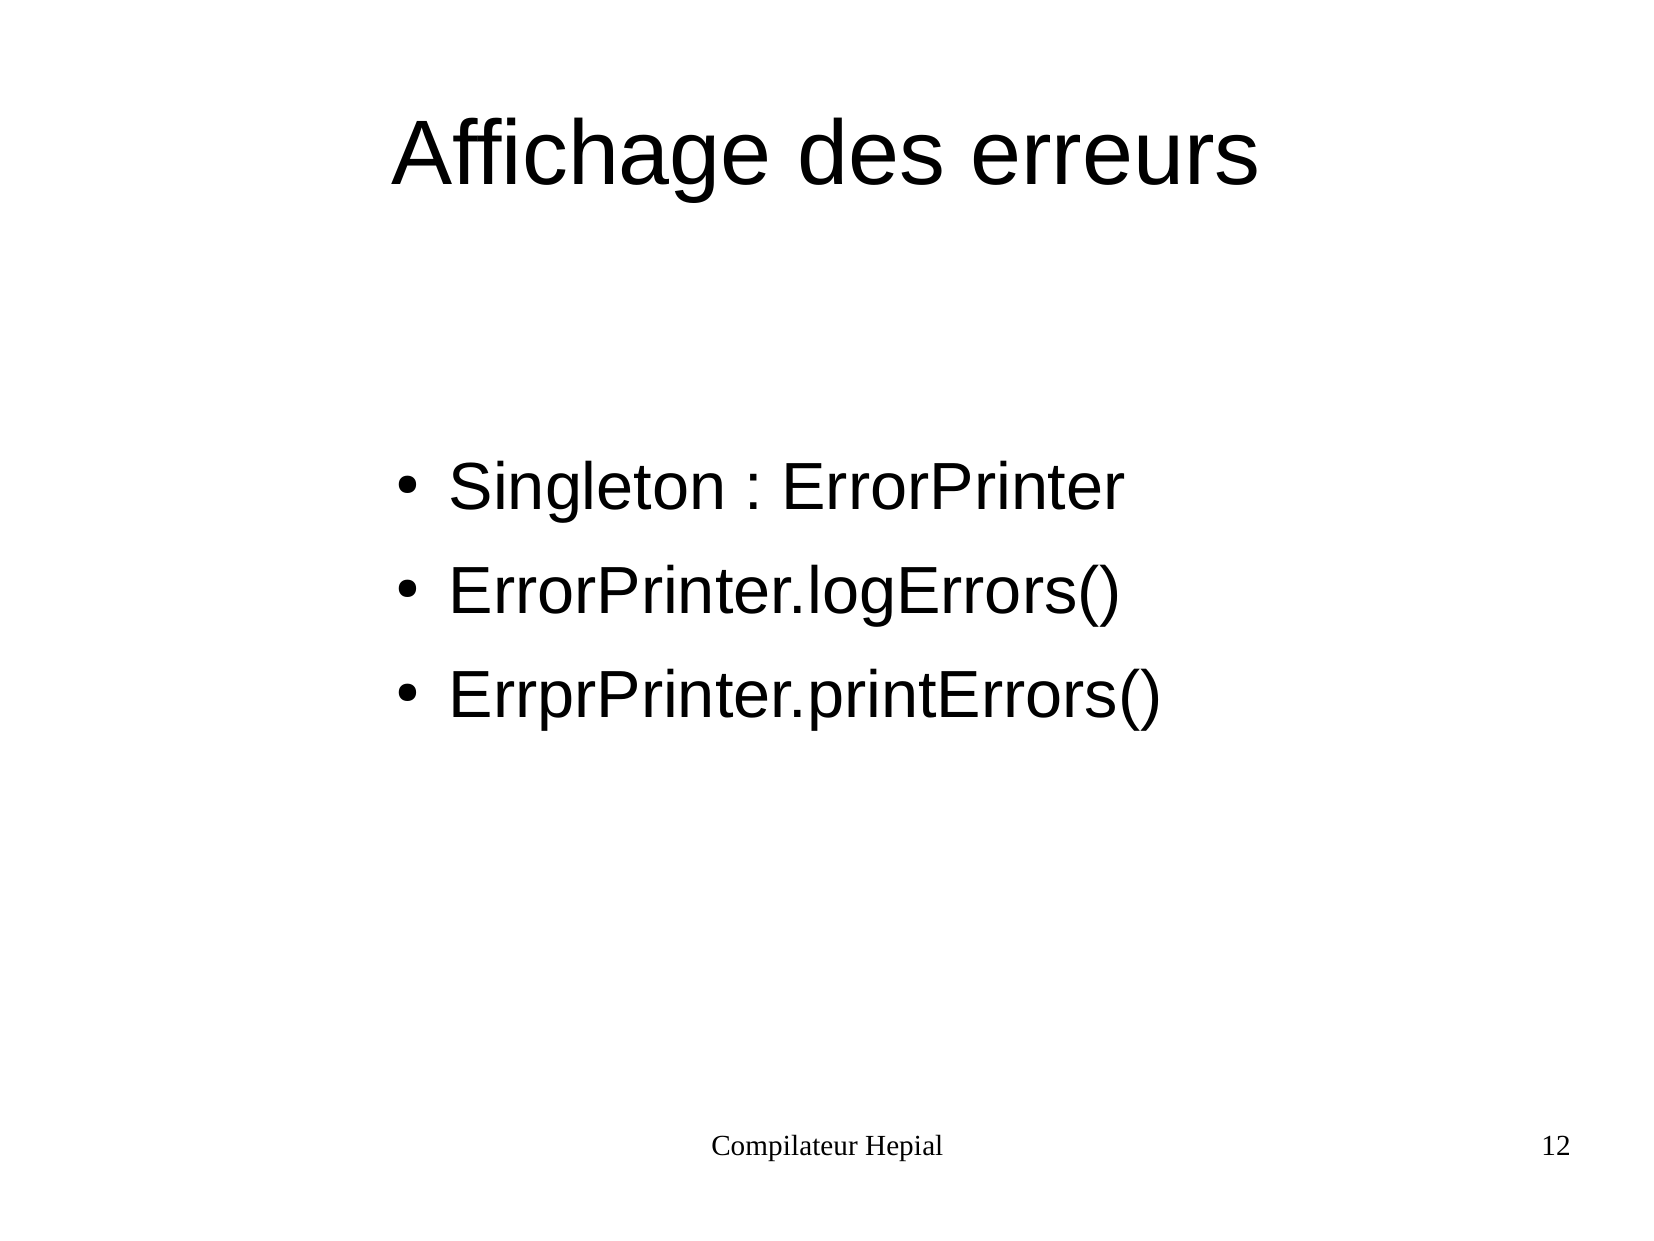

# Affichage des erreurs
Singleton : ErrorPrinter
ErrorPrinter.logErrors()
ErrprPrinter.printErrors()
Compilateur Hepial
12